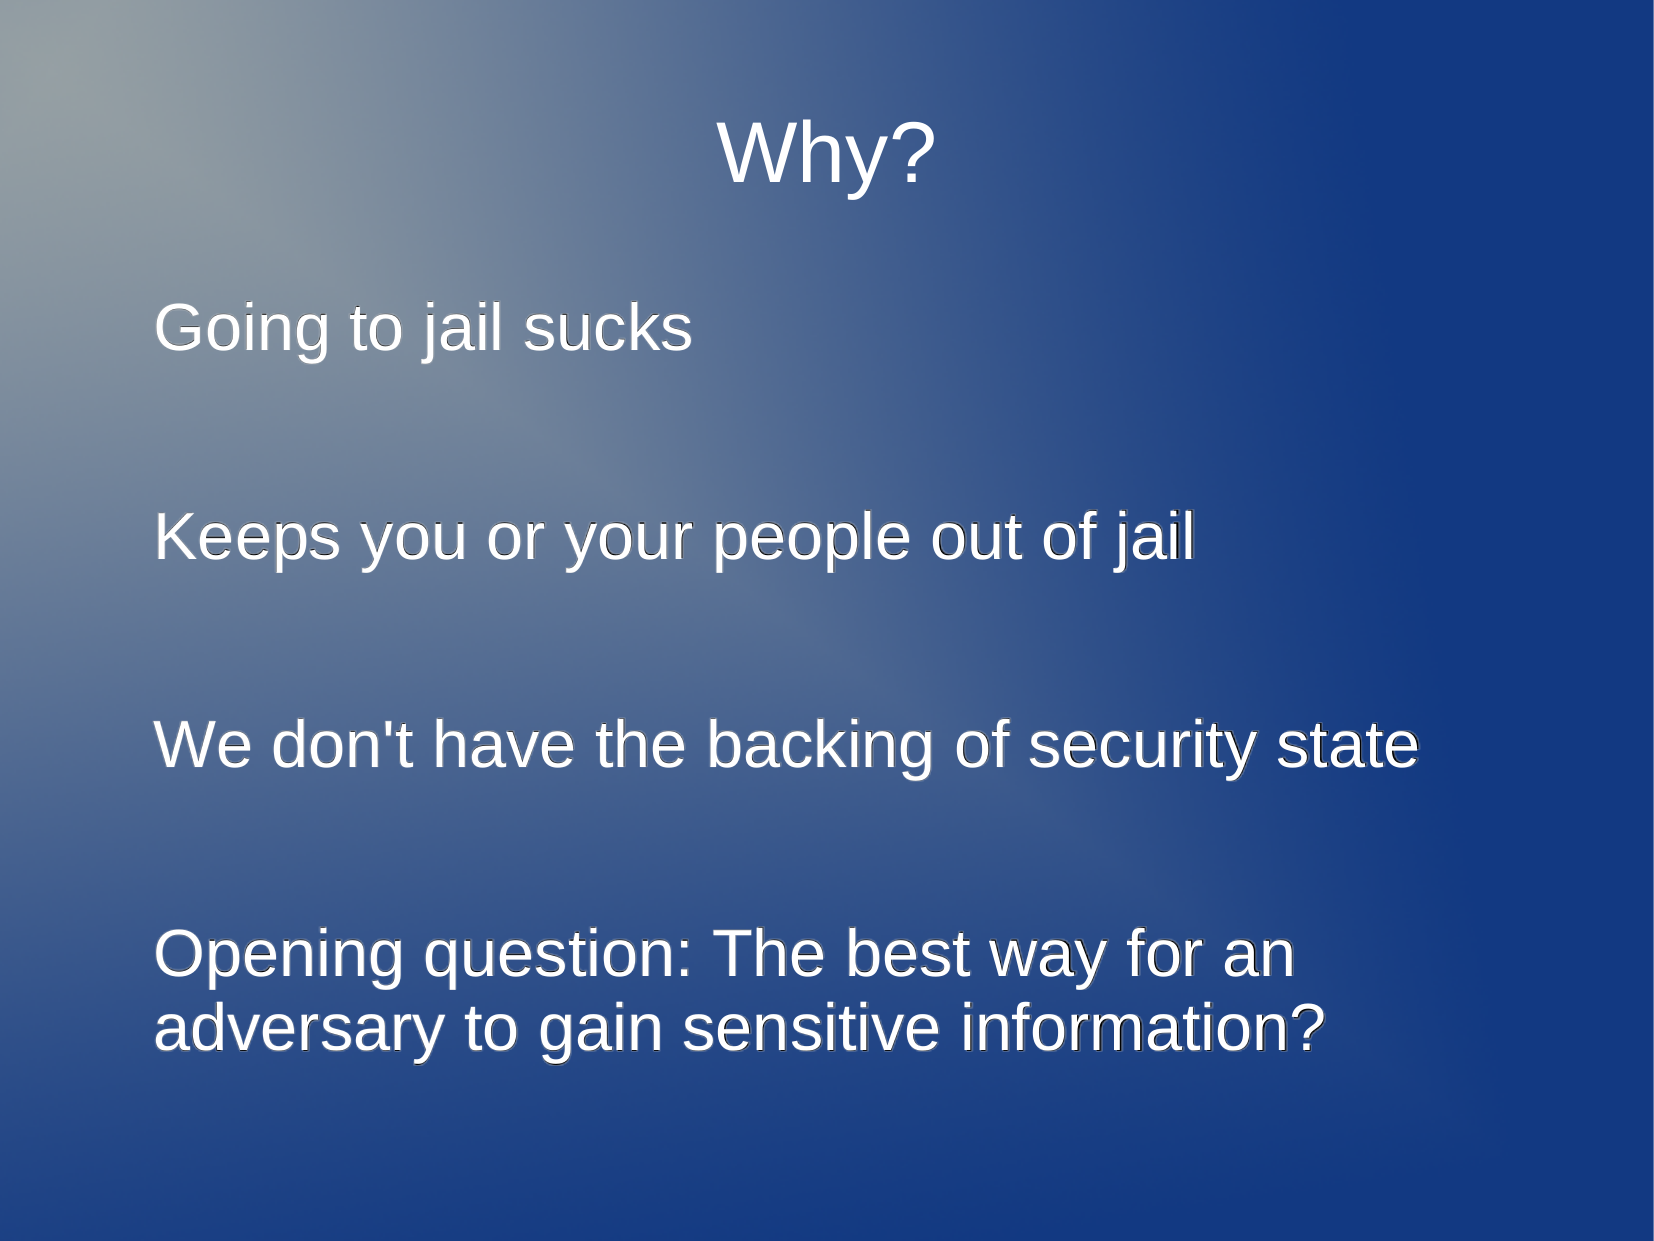

# Why?
Going to jail sucks
Keeps you or your people out of jail
We don't have the backing of security state
Opening question: The best way for an adversary to gain sensitive information?